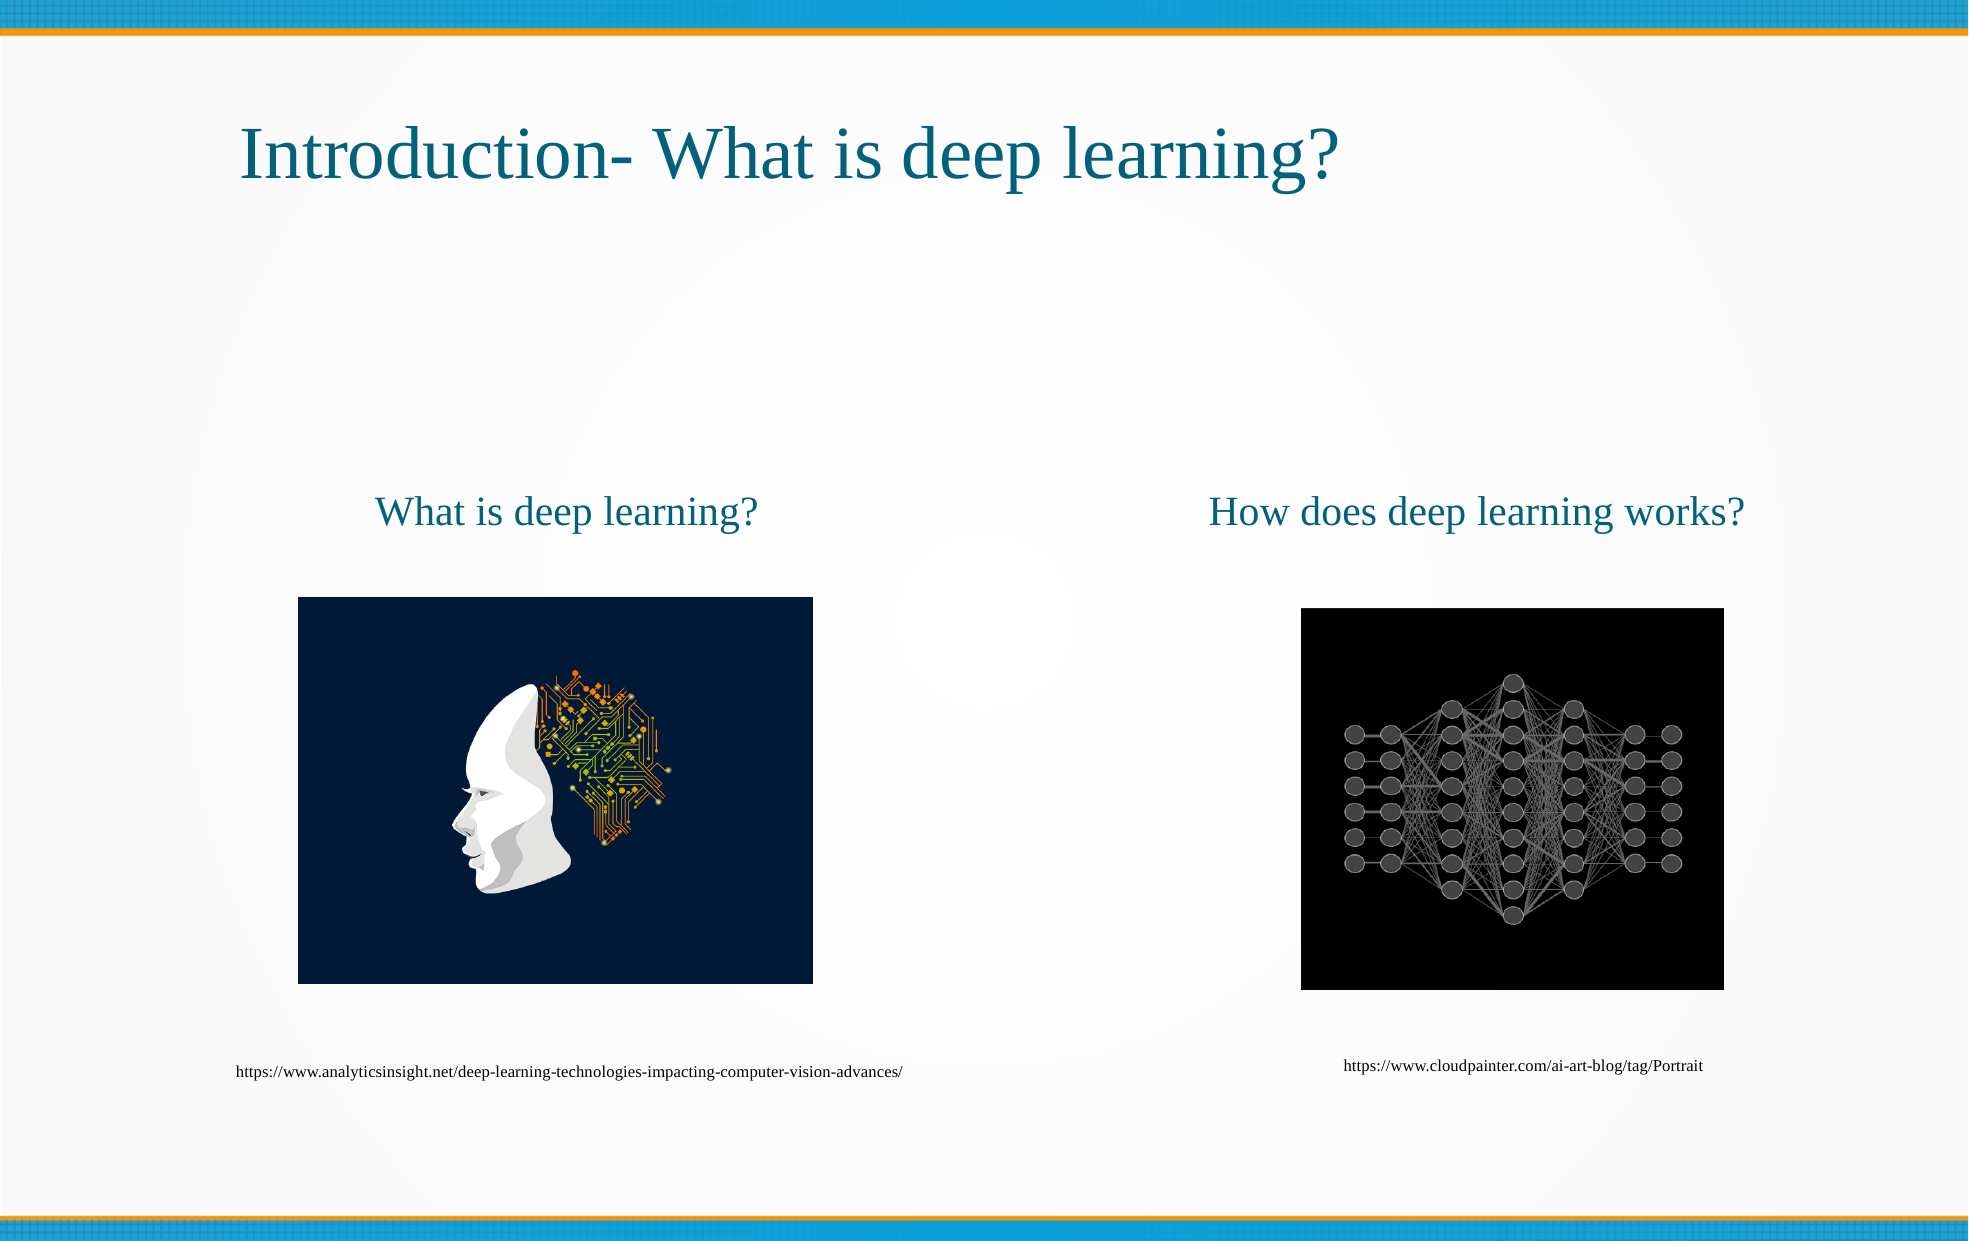

# Introduction- What is deep learning?
What is deep learning?
How does deep learning works?
https://www.analyticsinsight.net/deep-learning-technologies-impacting-computer-vision-advances/
https://www.cloudpainter.com/ai-art-blog/tag/Portrait